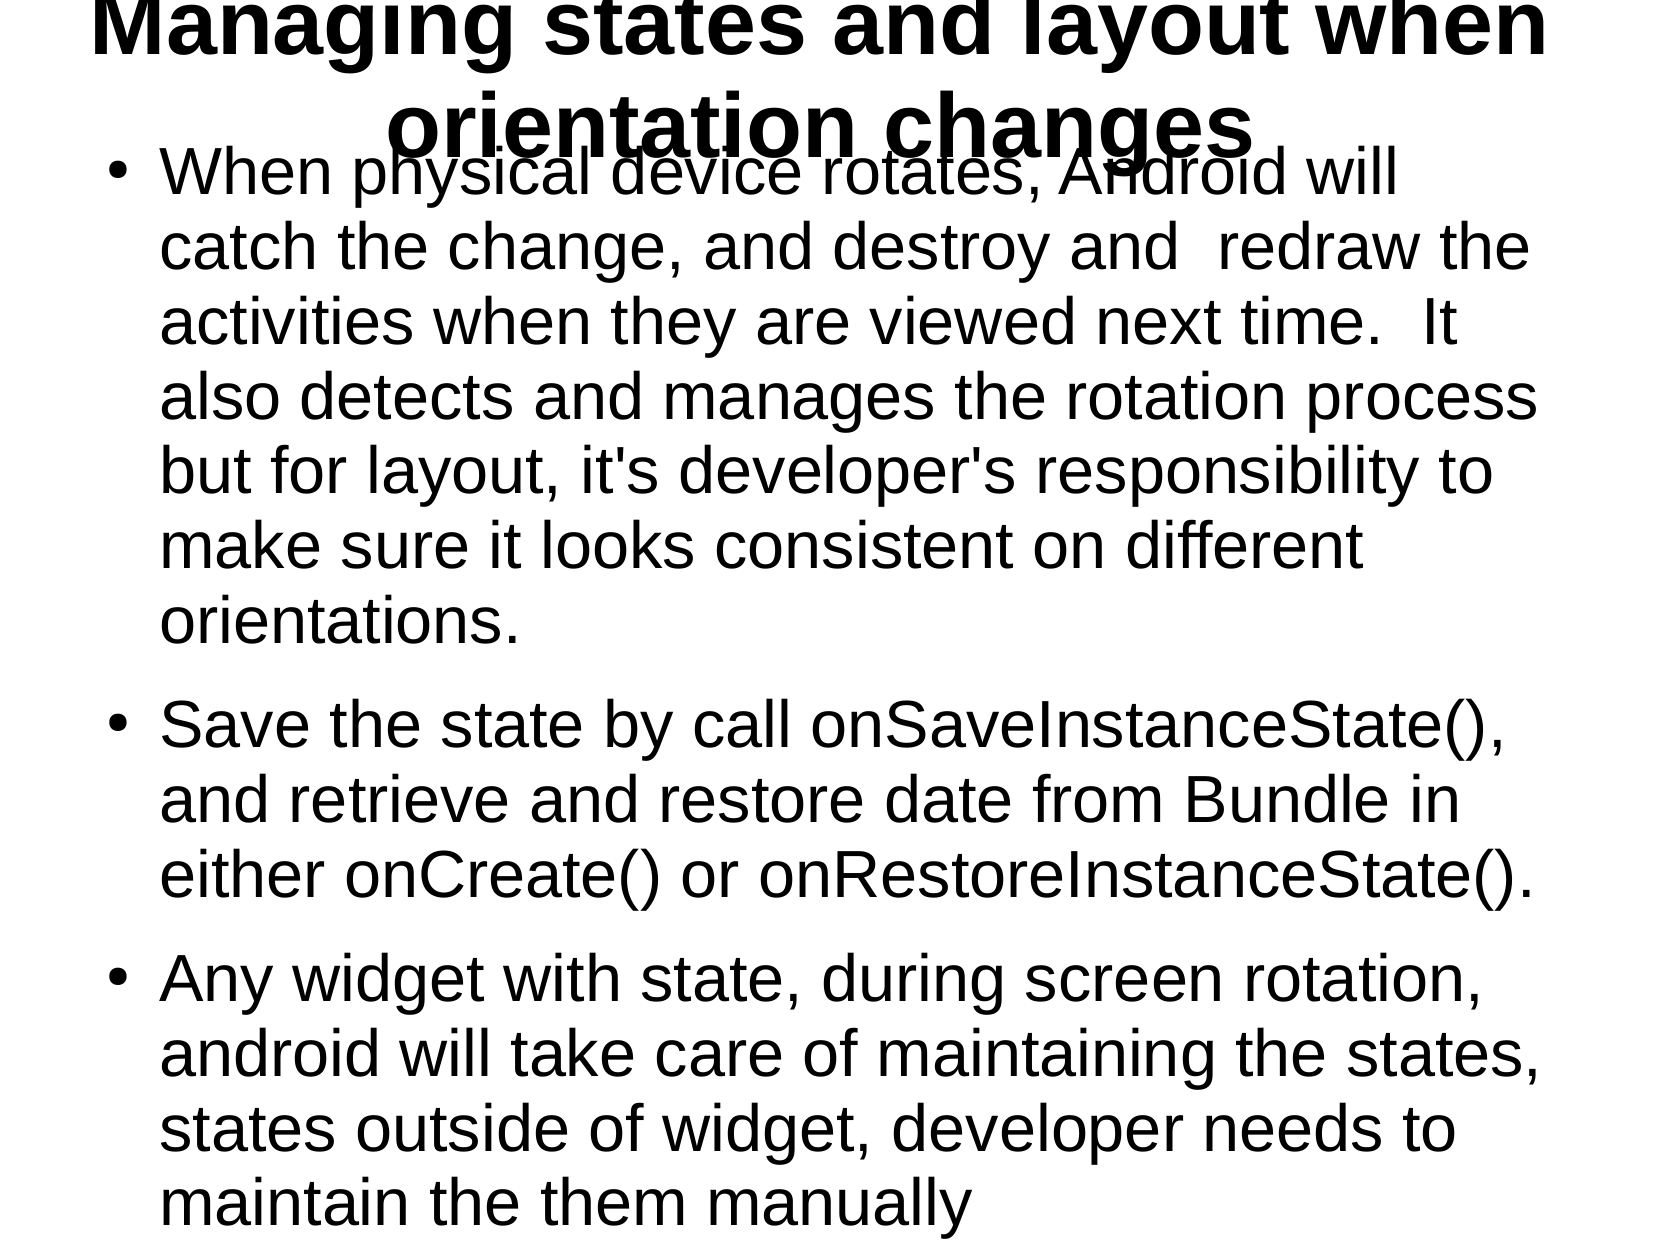

# Managing states and layout when orientation changes
When physical device rotates, Android will catch the change, and destroy and redraw the activities when they are viewed next time. It also detects and manages the rotation process but for layout, it's developer's responsibility to make sure it looks consistent on different orientations.
Save the state by call onSaveInstanceState(), and retrieve and restore date from Bundle in either onCreate() or onRestoreInstanceState().
Any widget with state, during screen rotation, android will take care of maintaining the states, states outside of widget, developer needs to maintain the them manually